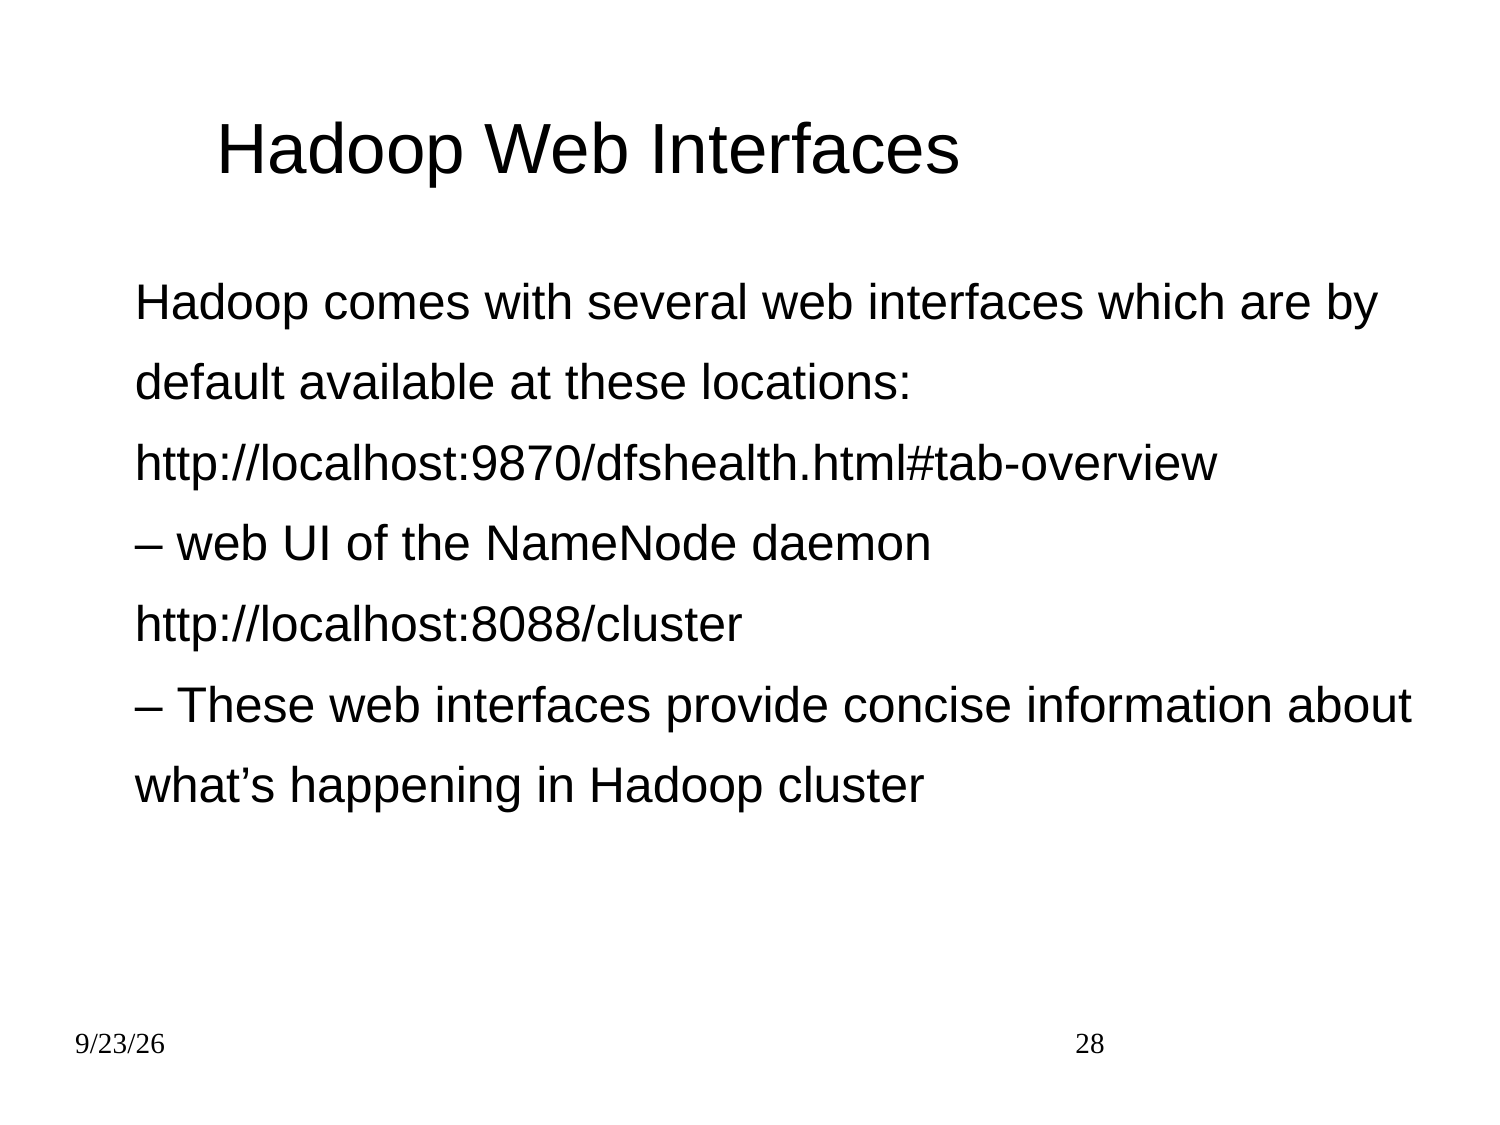

# Hadoop Web Interfaces
Hadoop comes with several web interfaces which are by
default available at these locations:
http://localhost:9870/dfshealth.html#tab-overview
– web UI of the NameNode daemon
http://localhost:8088/cluster
– These web interfaces provide concise information about
what’s happening in Hadoop cluster